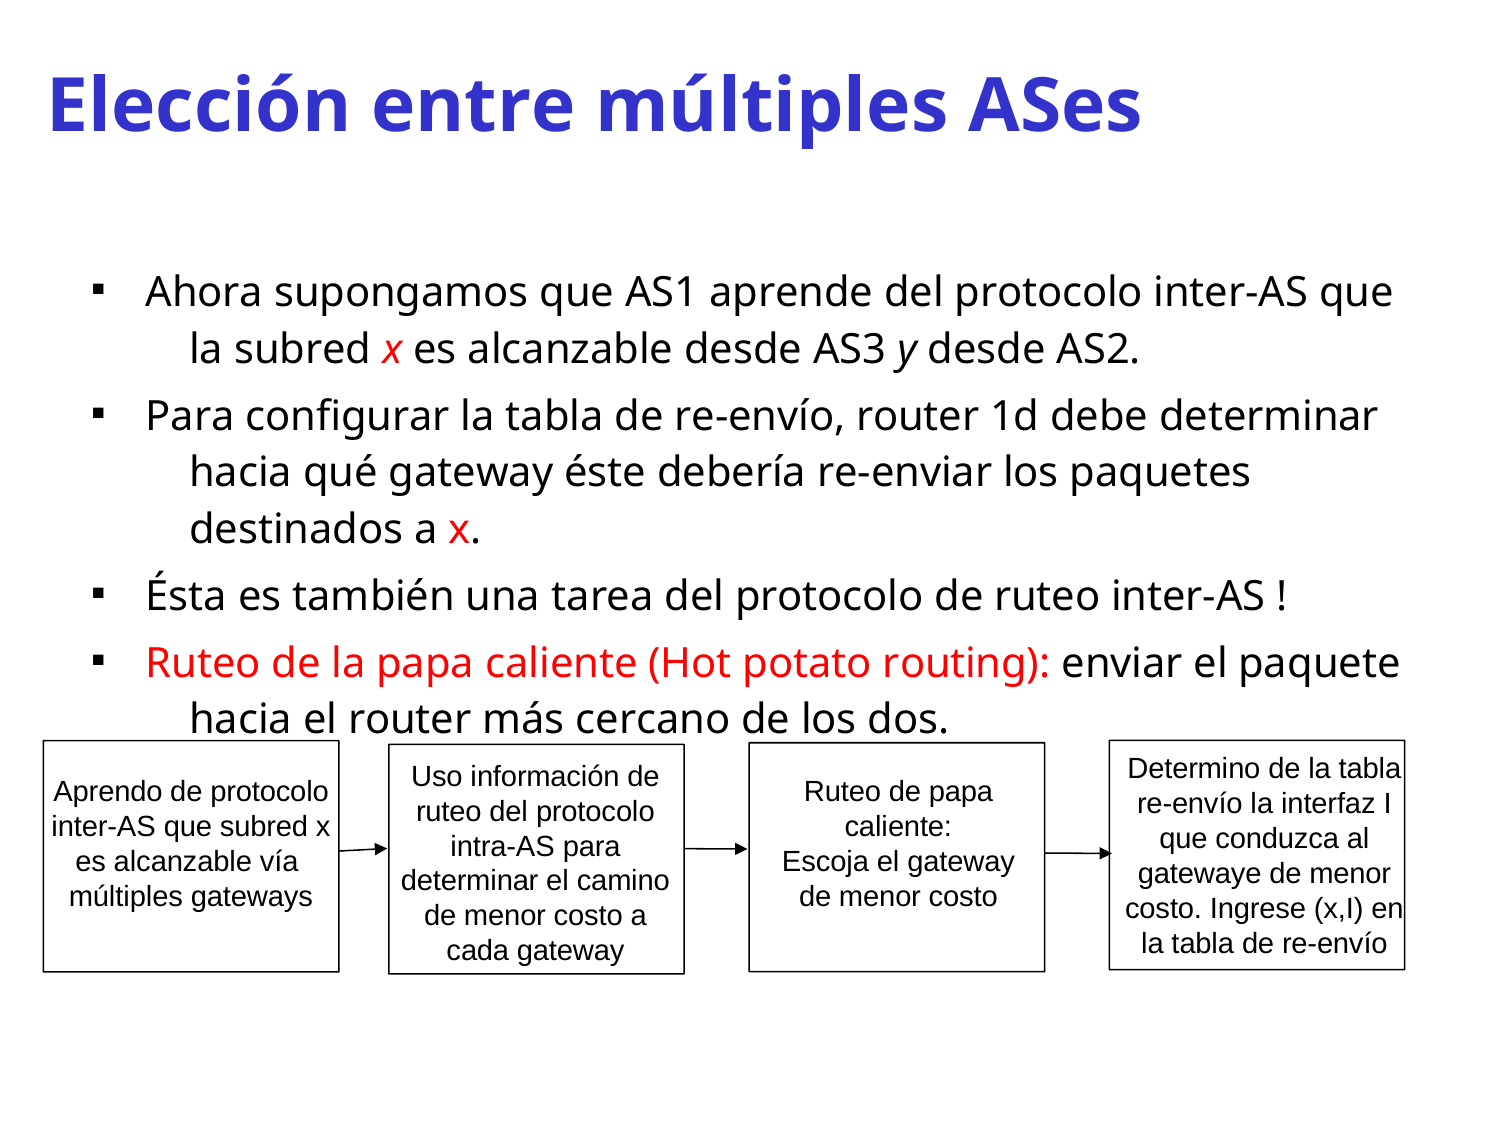

# Elección entre múltiples ASes
Ahora supongamos que AS1 aprende del protocolo inter-AS que la subred x es alcanzable desde AS3 y desde AS2.
Para configurar la tabla de re-envío, router 1d debe determinar hacia qué gateway éste debería re-enviar los paquetes destinados a x.
Ésta es también una tarea del protocolo de ruteo inter-AS !
Ruteo de la papa caliente (Hot potato routing): enviar el paquete hacia el router más cercano de los dos.
Determino de la tabla re-envío la interfaz I que conduzca al gatewaye de menor costo. Ingrese (x,I) en la tabla de re-envío
Uso información de ruteo del protocolo intra-AS para determinar el camino de menor costo a cada gateway
Aprendo de protocolo
inter-AS que subred x
es alcanzable vía
múltiples gateways
Ruteo de papa caliente:
Escoja el gateway de menor costo